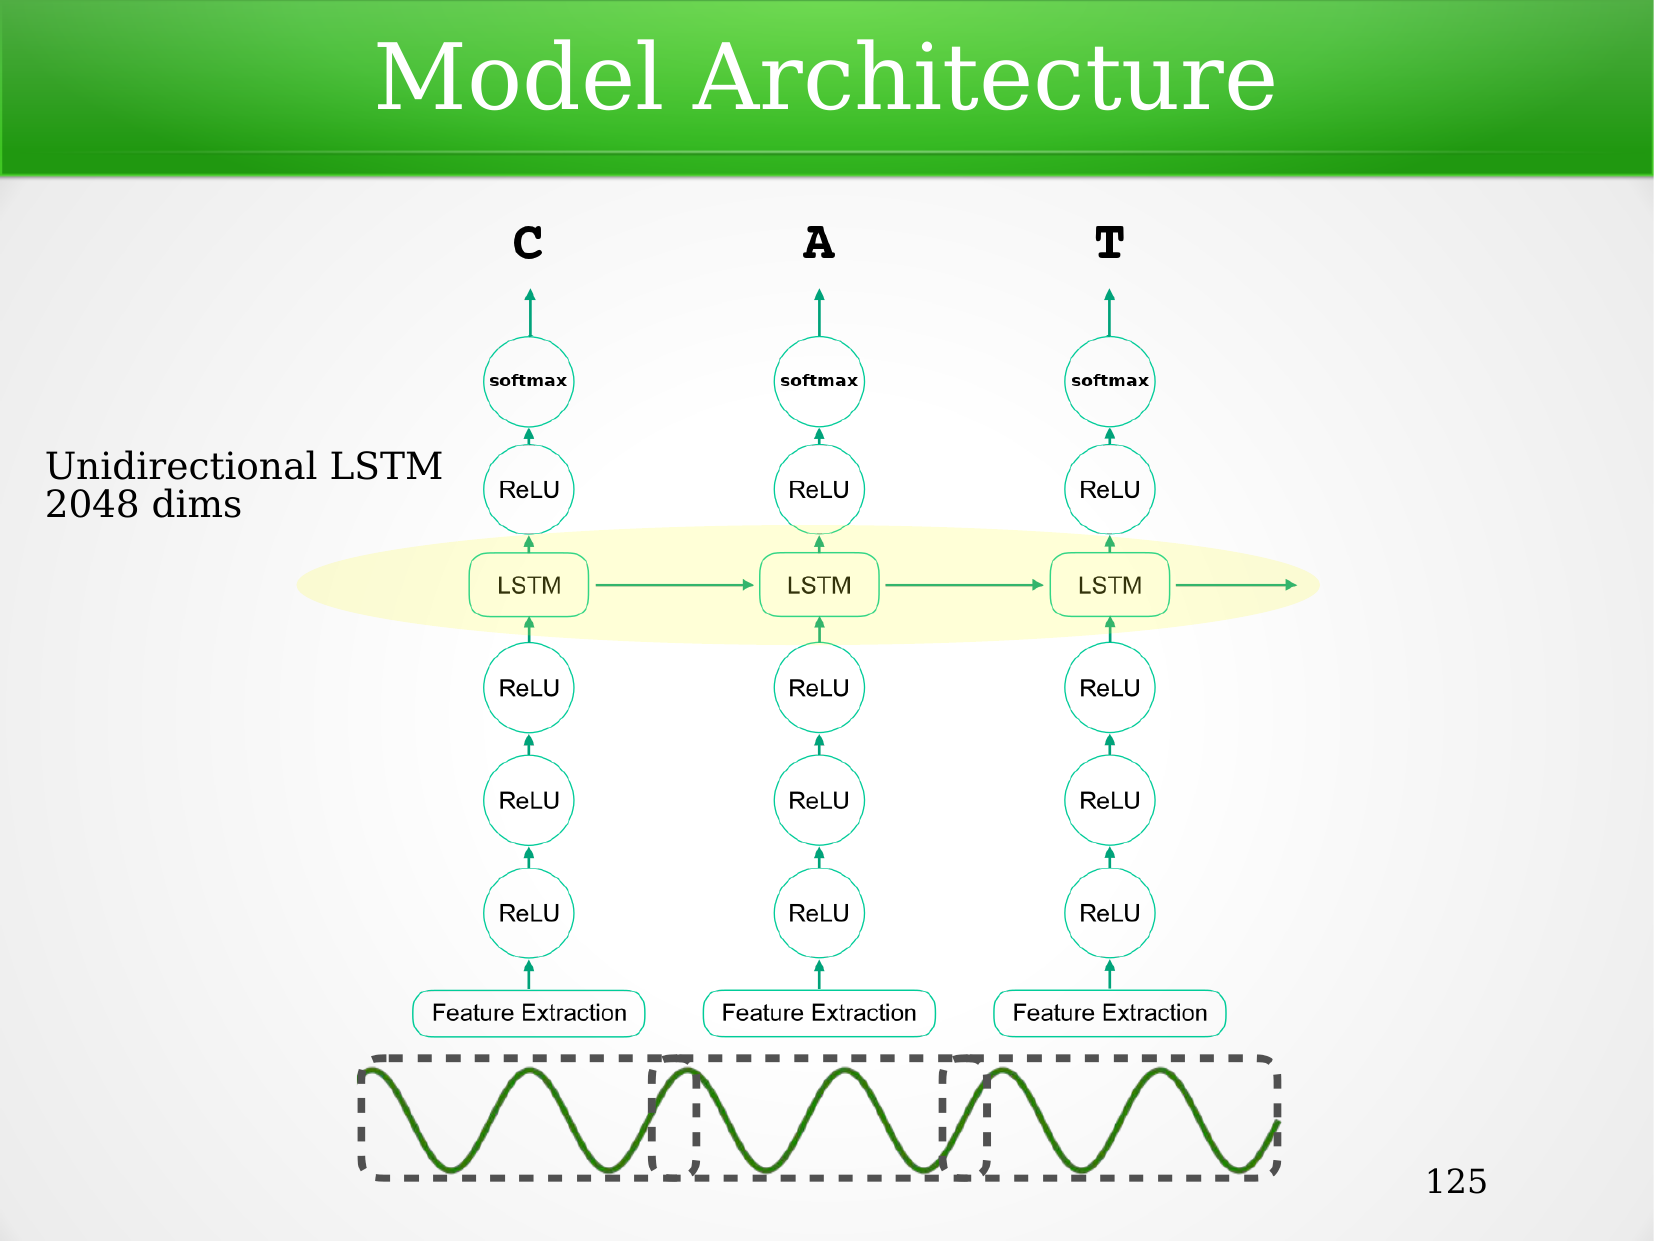

# Model Architecture
Unidirectional LSTM
2048 dims